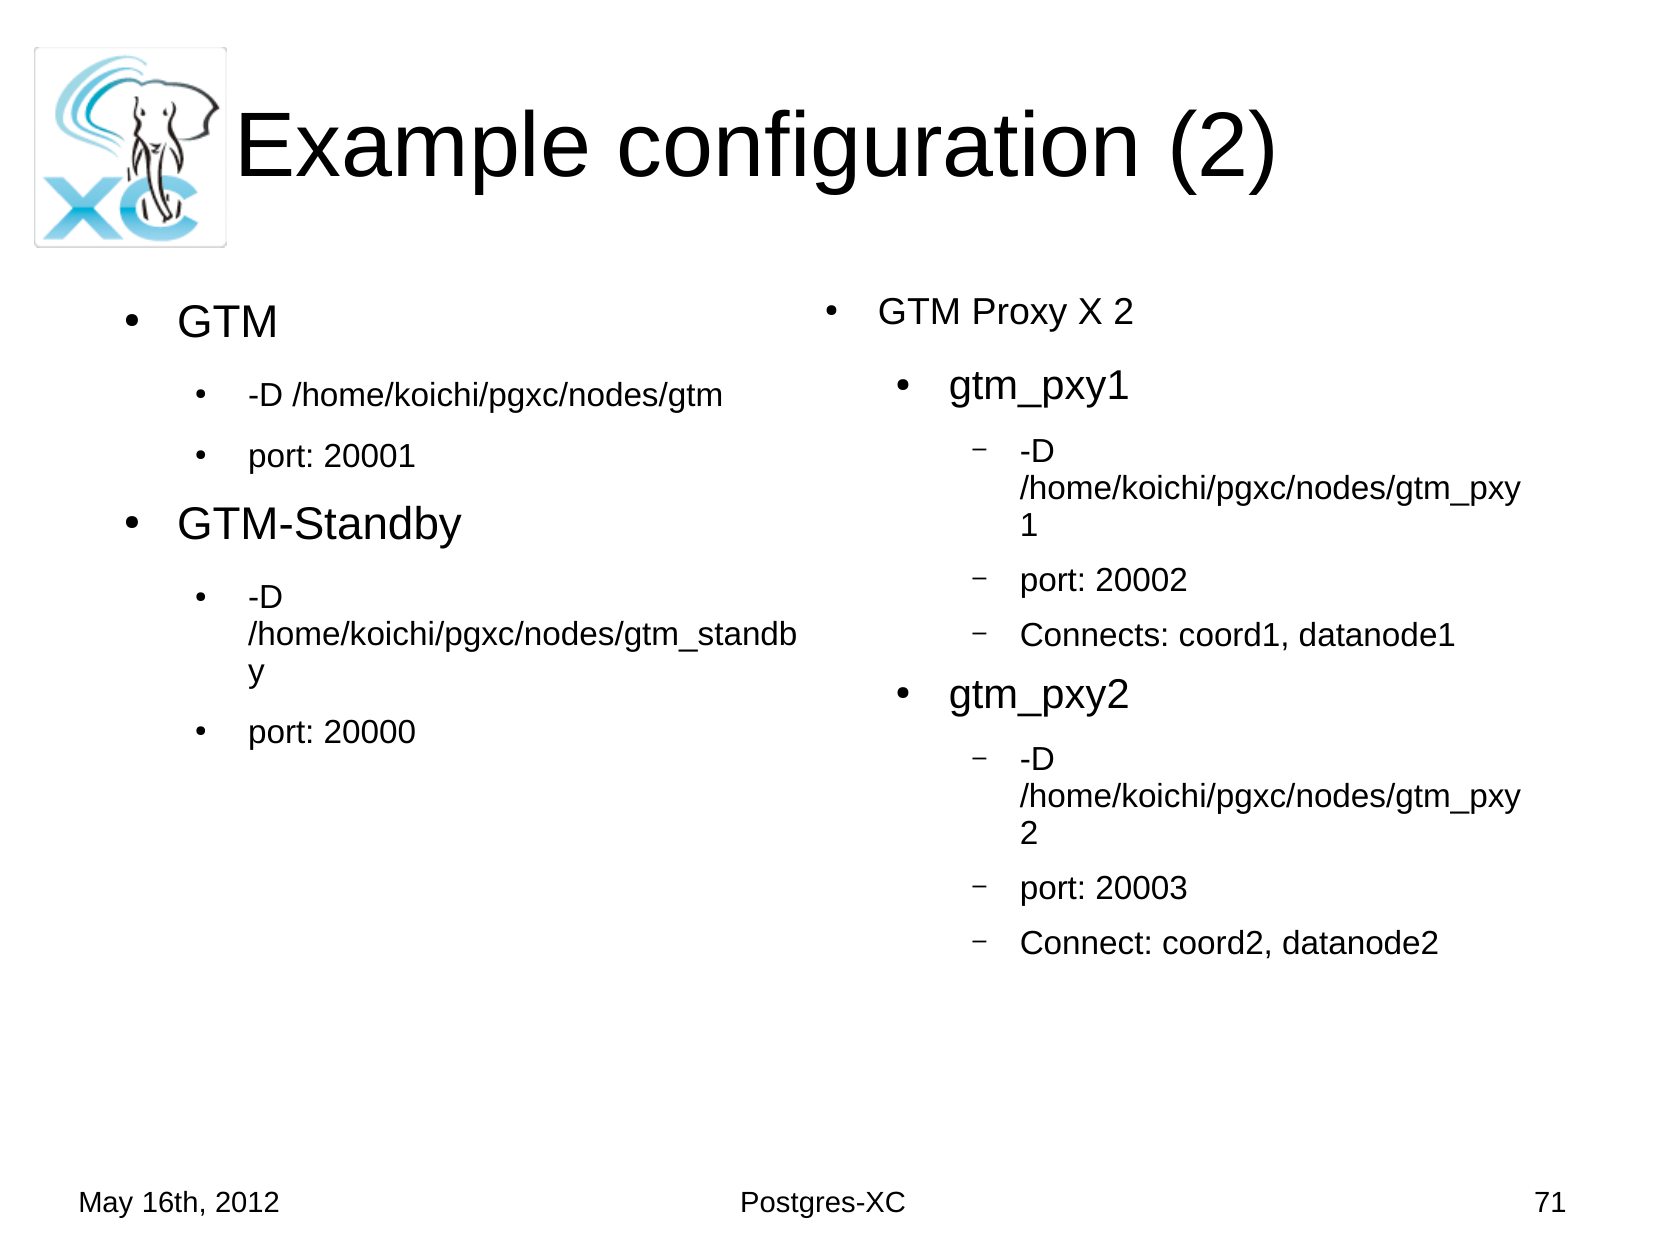

# Example configuration (2)
GTM Proxy X 2
gtm_pxy1
-D /home/koichi/pgxc/nodes/gtm_pxy1
port: 20002
Connects: coord1, datanode1
gtm_pxy2
-D /home/koichi/pgxc/nodes/gtm_pxy2
port: 20003
Connect: coord2, datanode2
GTM
-D /home/koichi/pgxc/nodes/gtm
port: 20001
GTM-Standby
-D /home/koichi/pgxc/nodes/gtm_standby
port: 20000
71